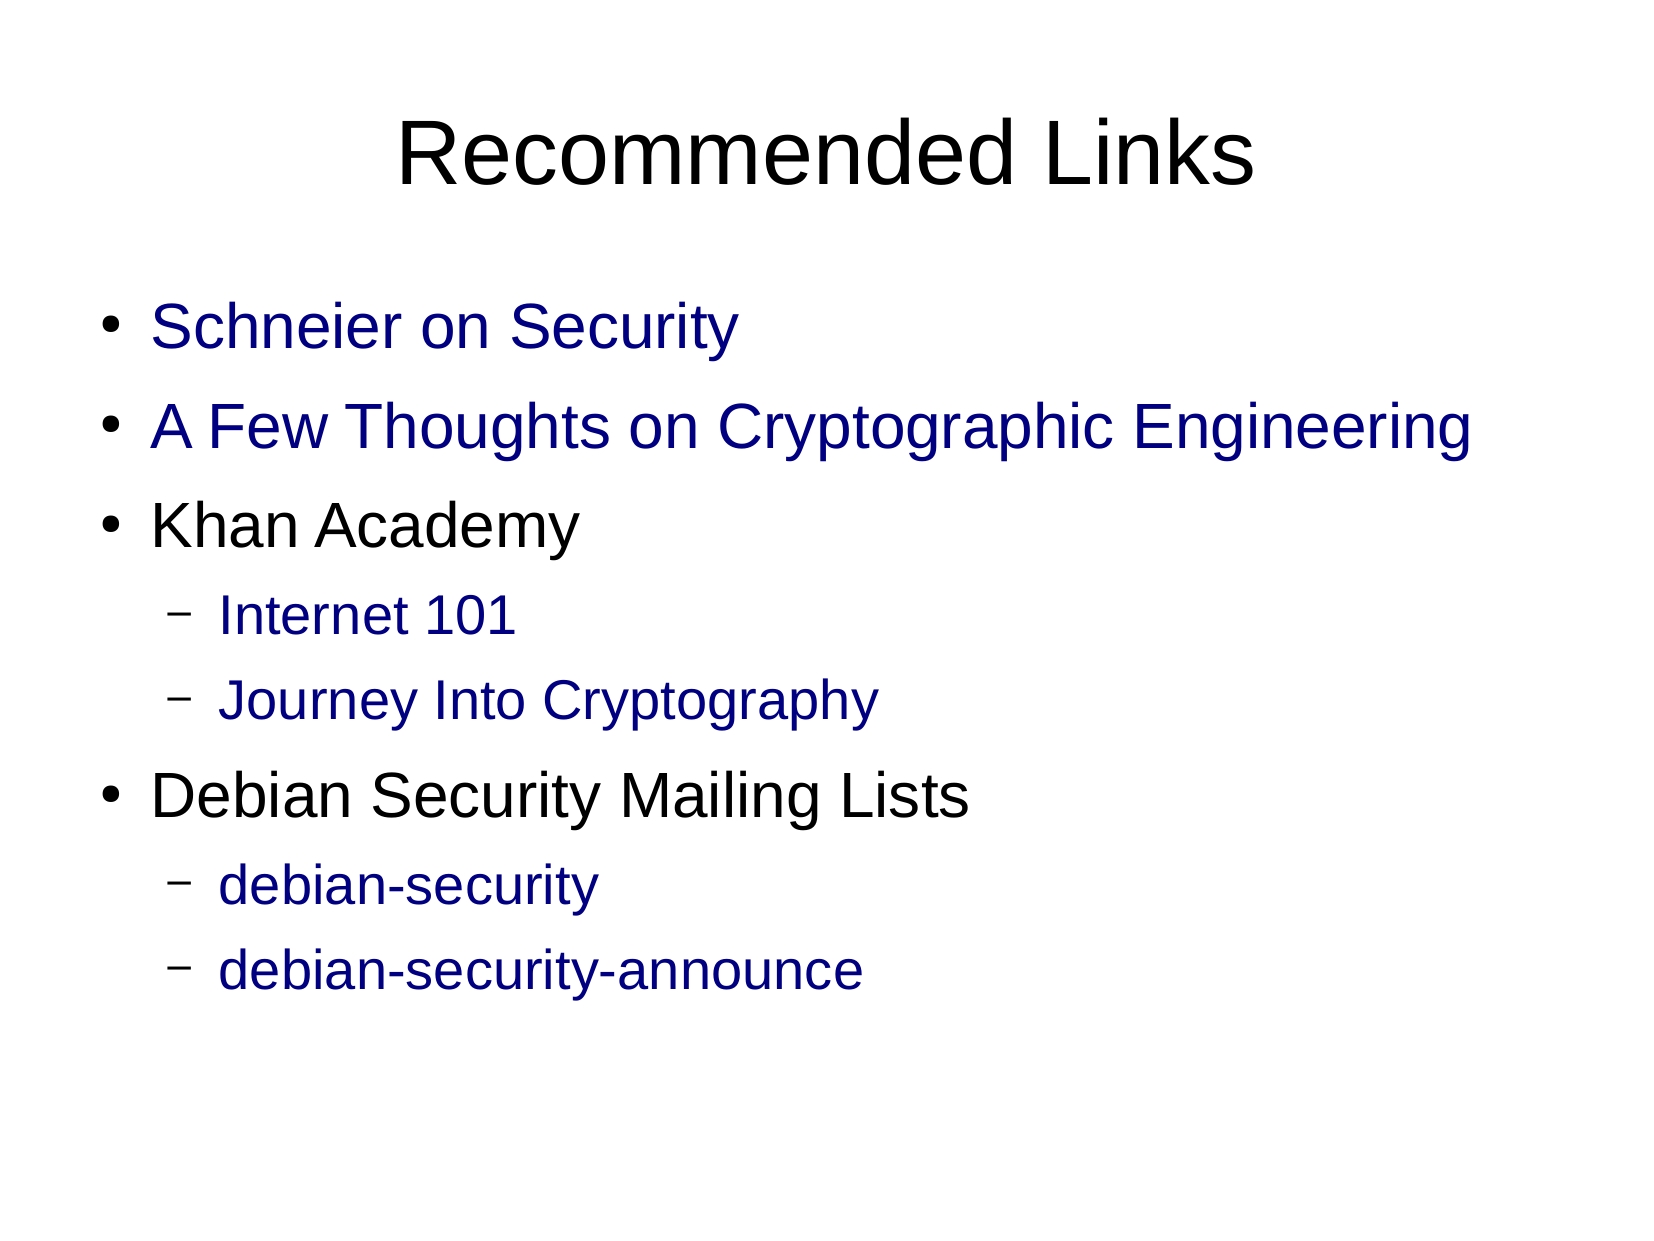

# Recommended Links
Schneier on Security
A Few Thoughts on Cryptographic Engineering
Khan Academy
Internet 101
Journey Into Cryptography
Debian Security Mailing Lists
debian-security
debian-security-announce